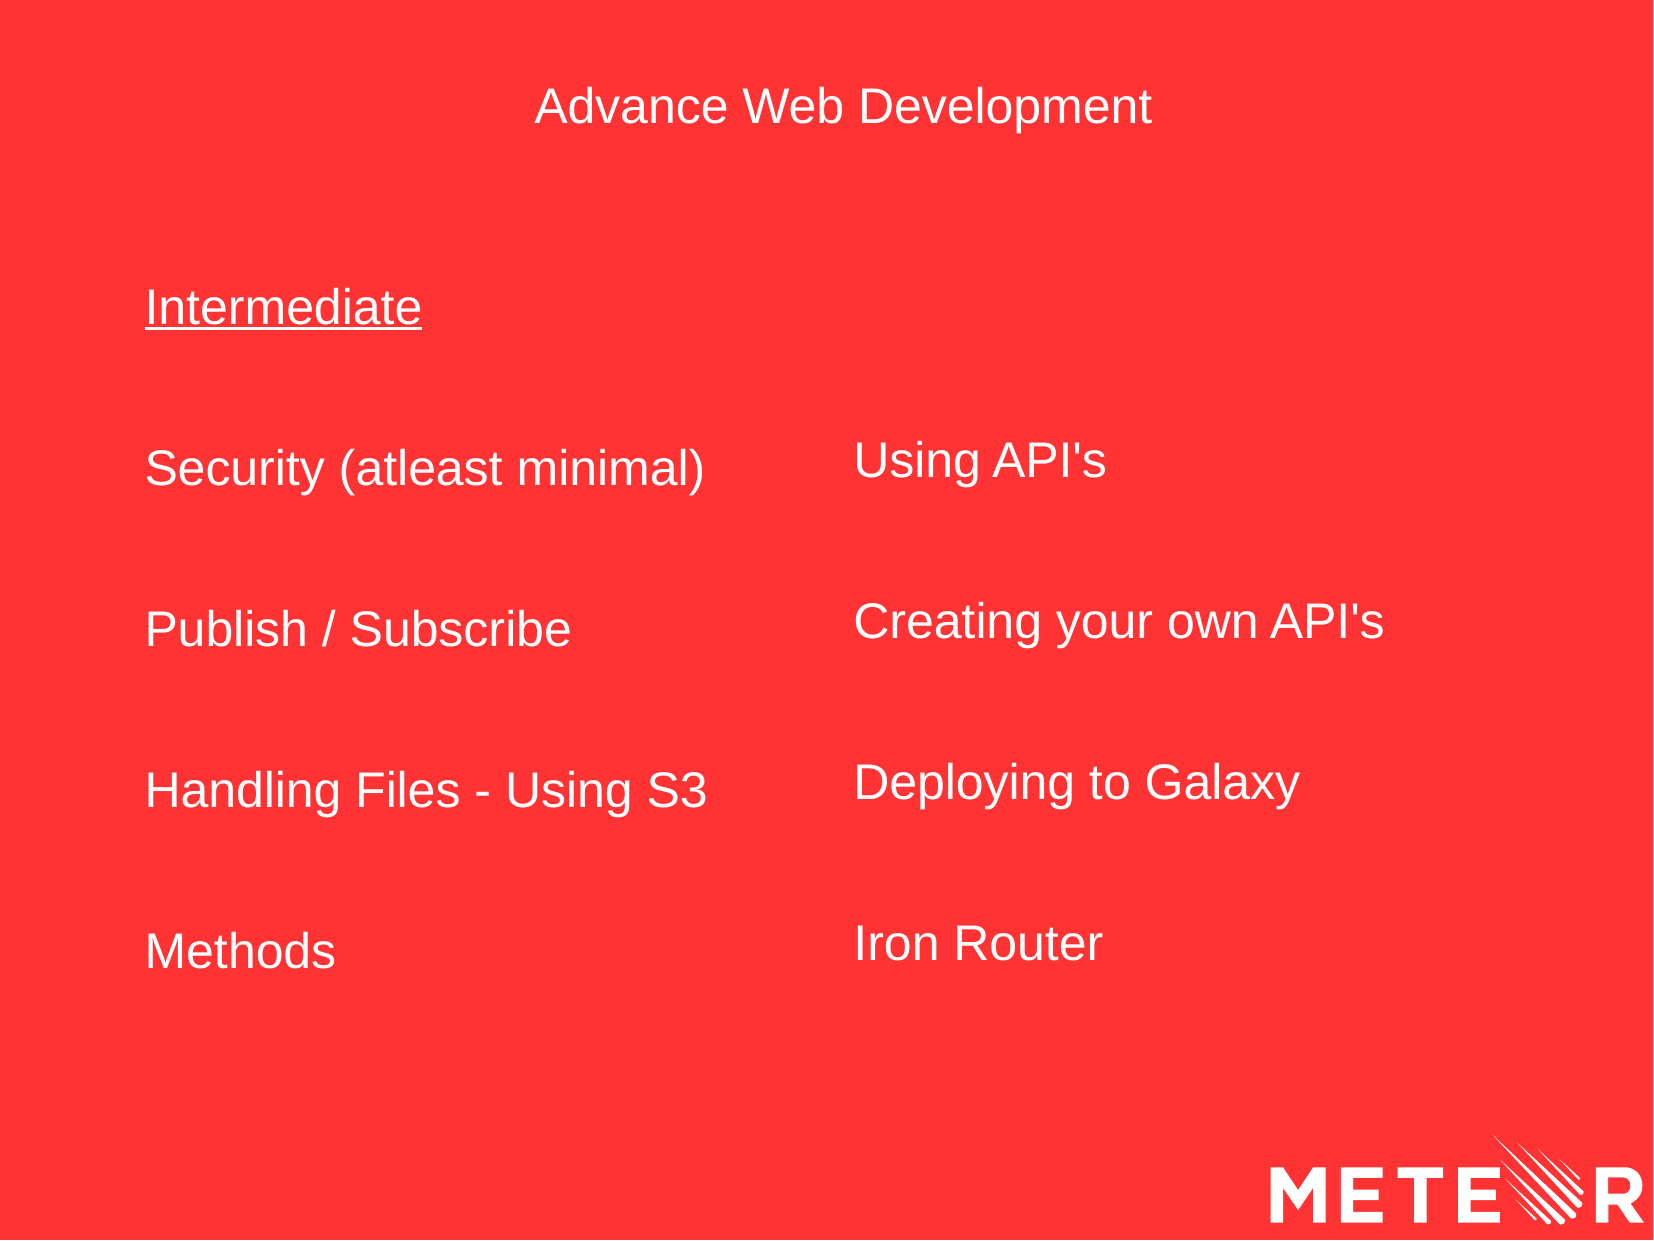

Advance Web Development
Using API's
Creating your own API's
Deploying to Galaxy
Iron Router
Intermediate
Security (atleast minimal)
Publish / Subscribe
Handling Files - Using S3
Methods